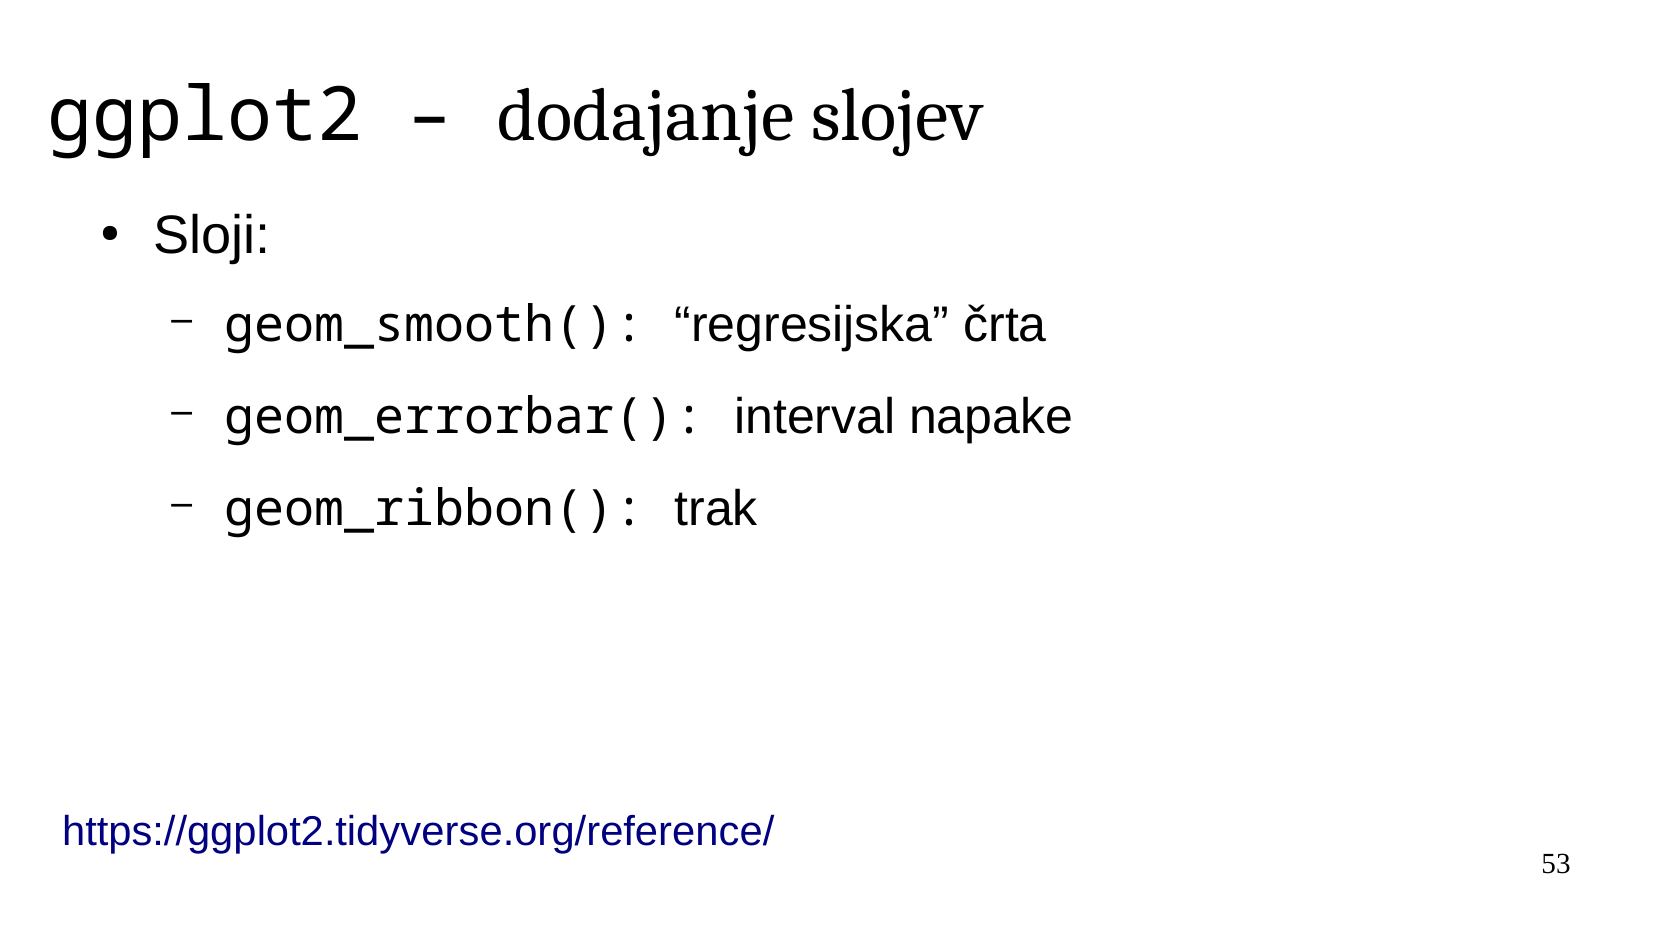

# ggplot2 – dodajanje slojev
Sloji:
geom_smooth(): “regresijska” črta
geom_errorbar(): interval napake
geom_ribbon(): trak
https://ggplot2.tidyverse.org/reference/
53